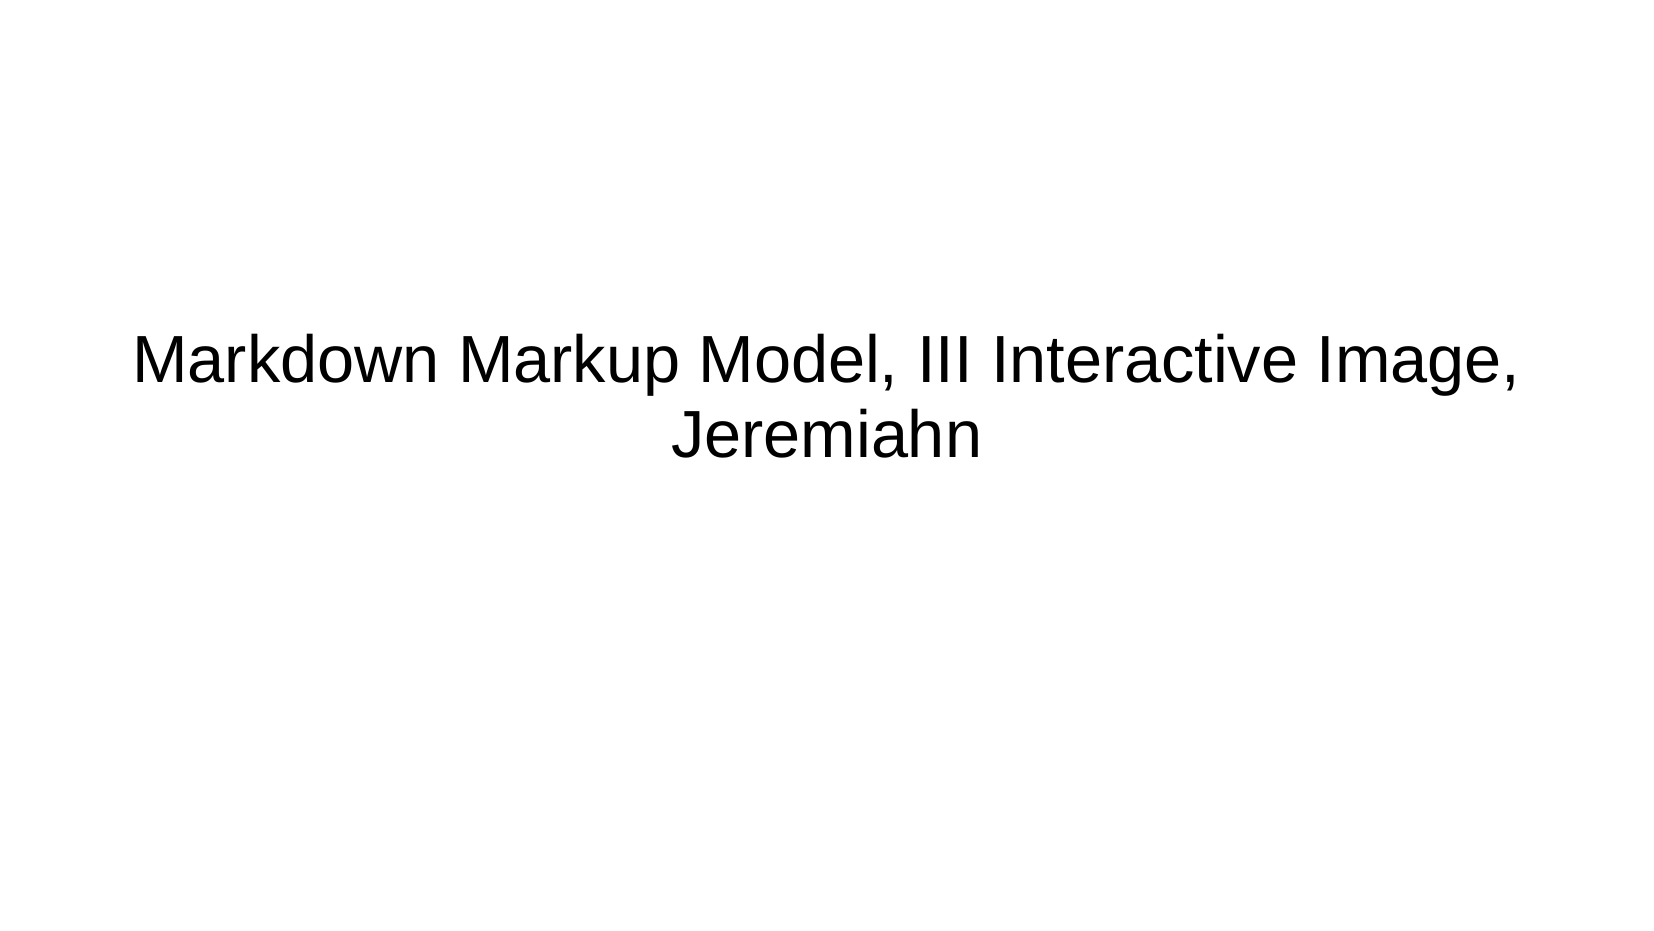

# Markdown Markup Model, III Interactive Image, Jeremiahn